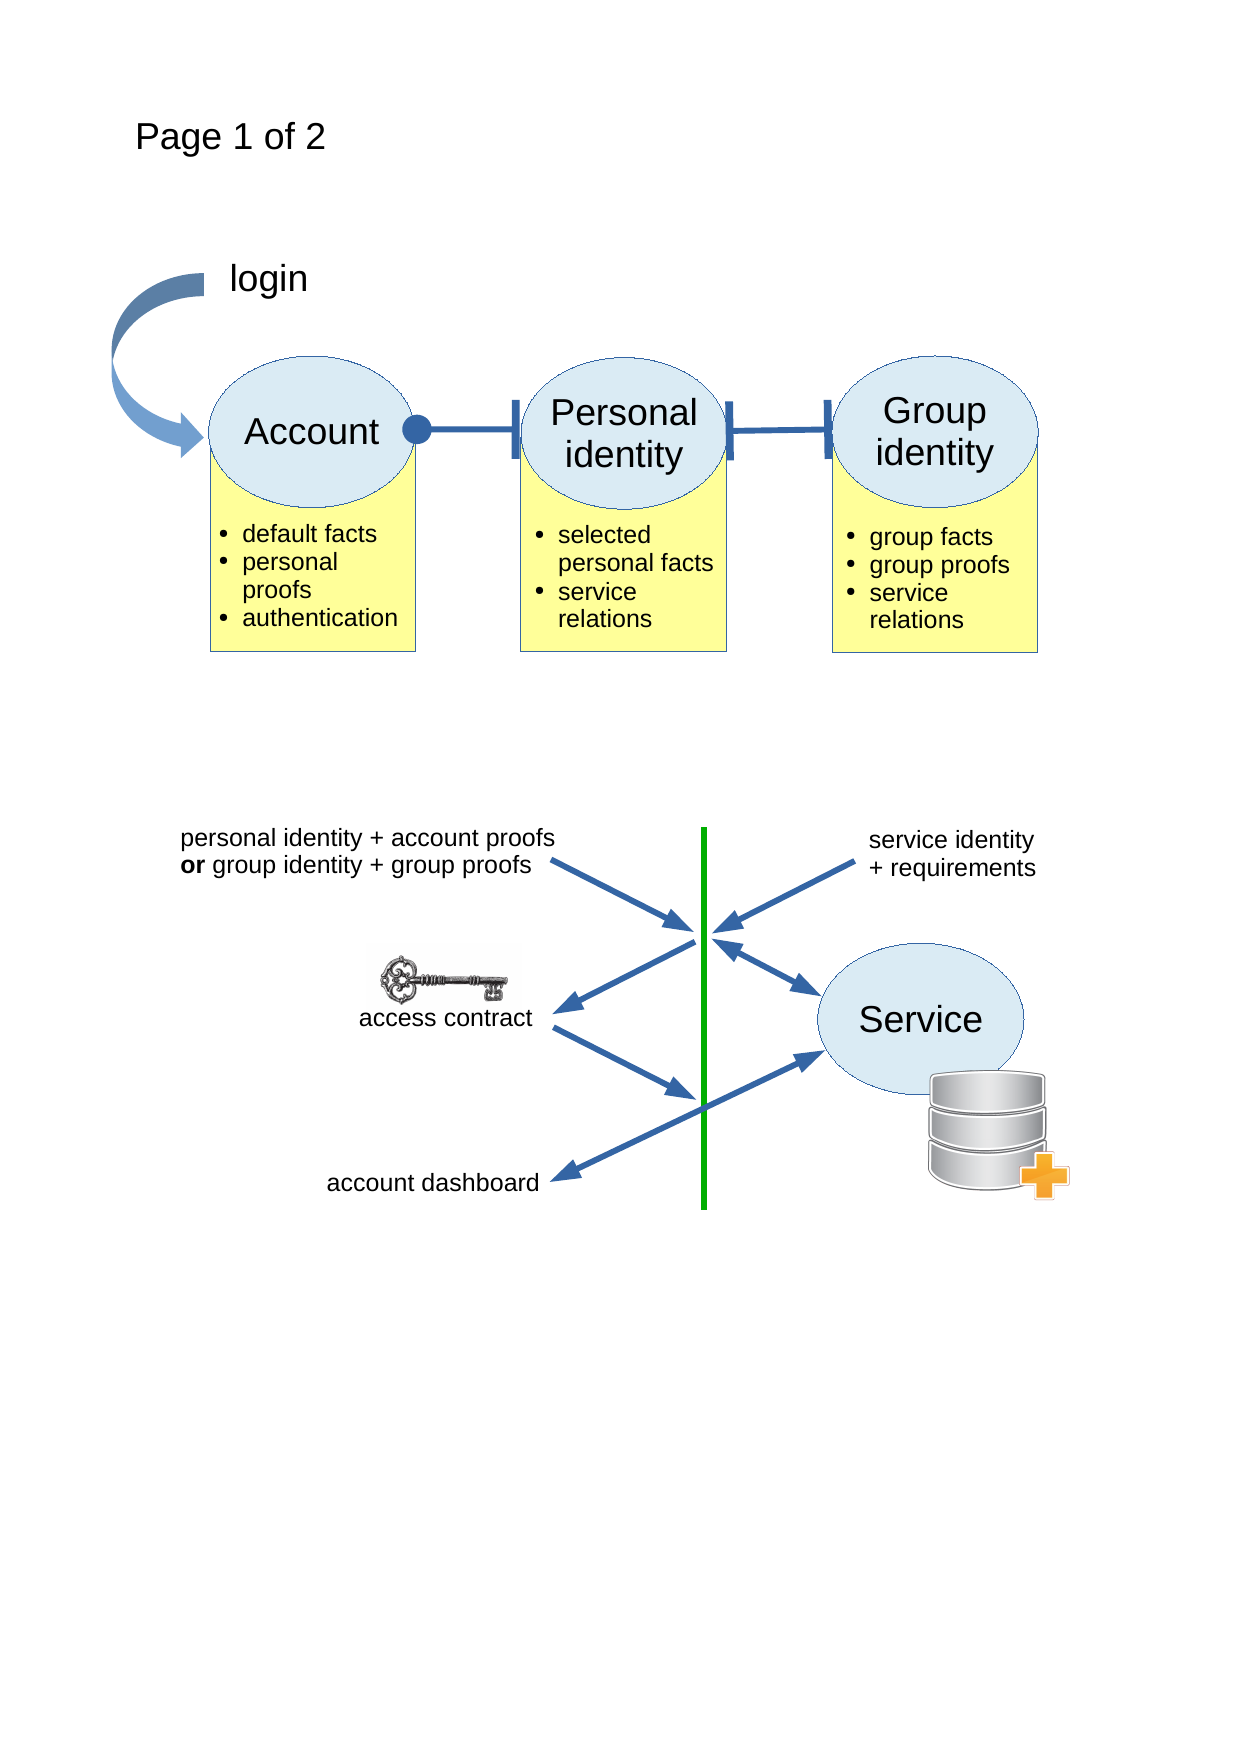

Page 1 of 2
login
Group
identity
Account
Personal
identity
default facts
personal proofs
authentication
selected personal facts
service relations
group facts
group proofs
service relations
personal identity + account proofs
or group identity + group proofs
service identity
+ requirements
Service
access contract
account dashboard